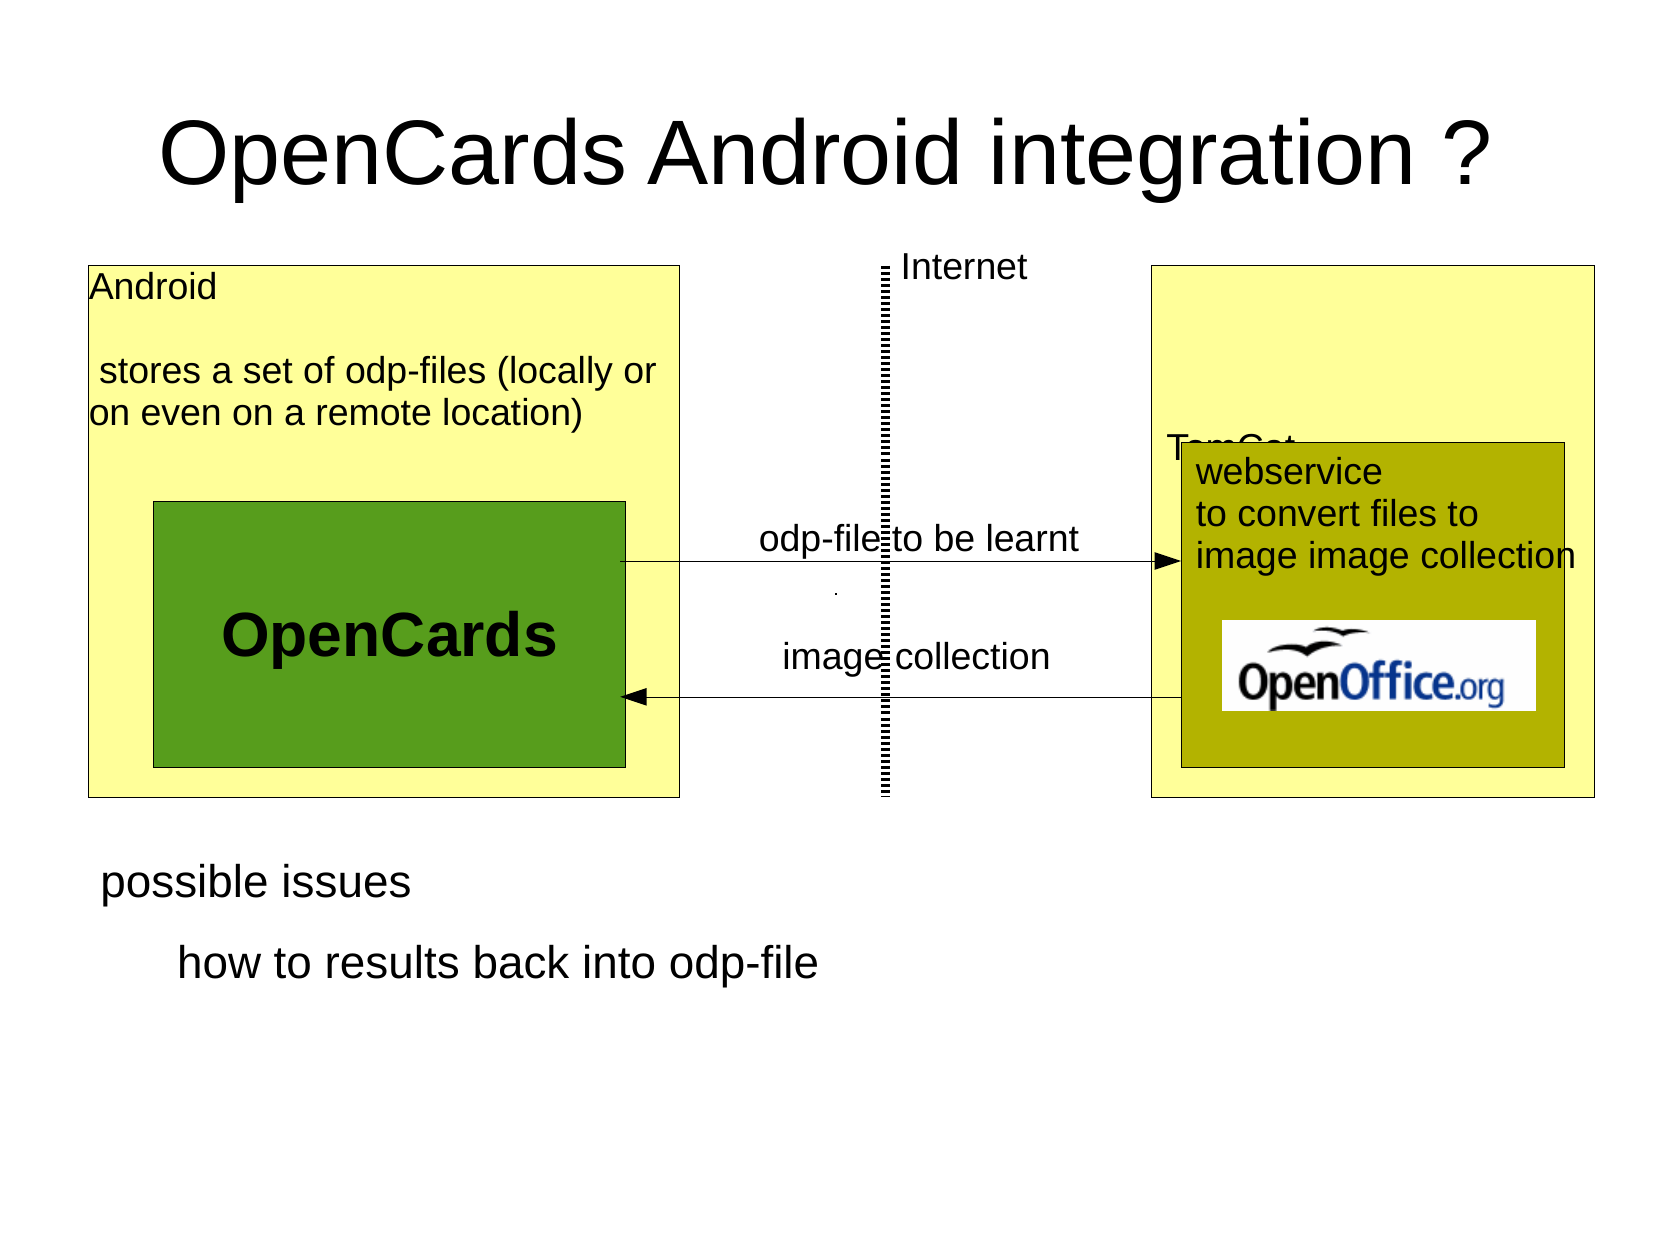

# OpenCards Android integration ?
Internet
Android
 stores a set of odp-files (locally or on even on a remote location)
TomCat
webservice
to convert files to
image image collection
OpenCards
odp-file to be learnt
image collection
possible issues
how to results back into odp-file